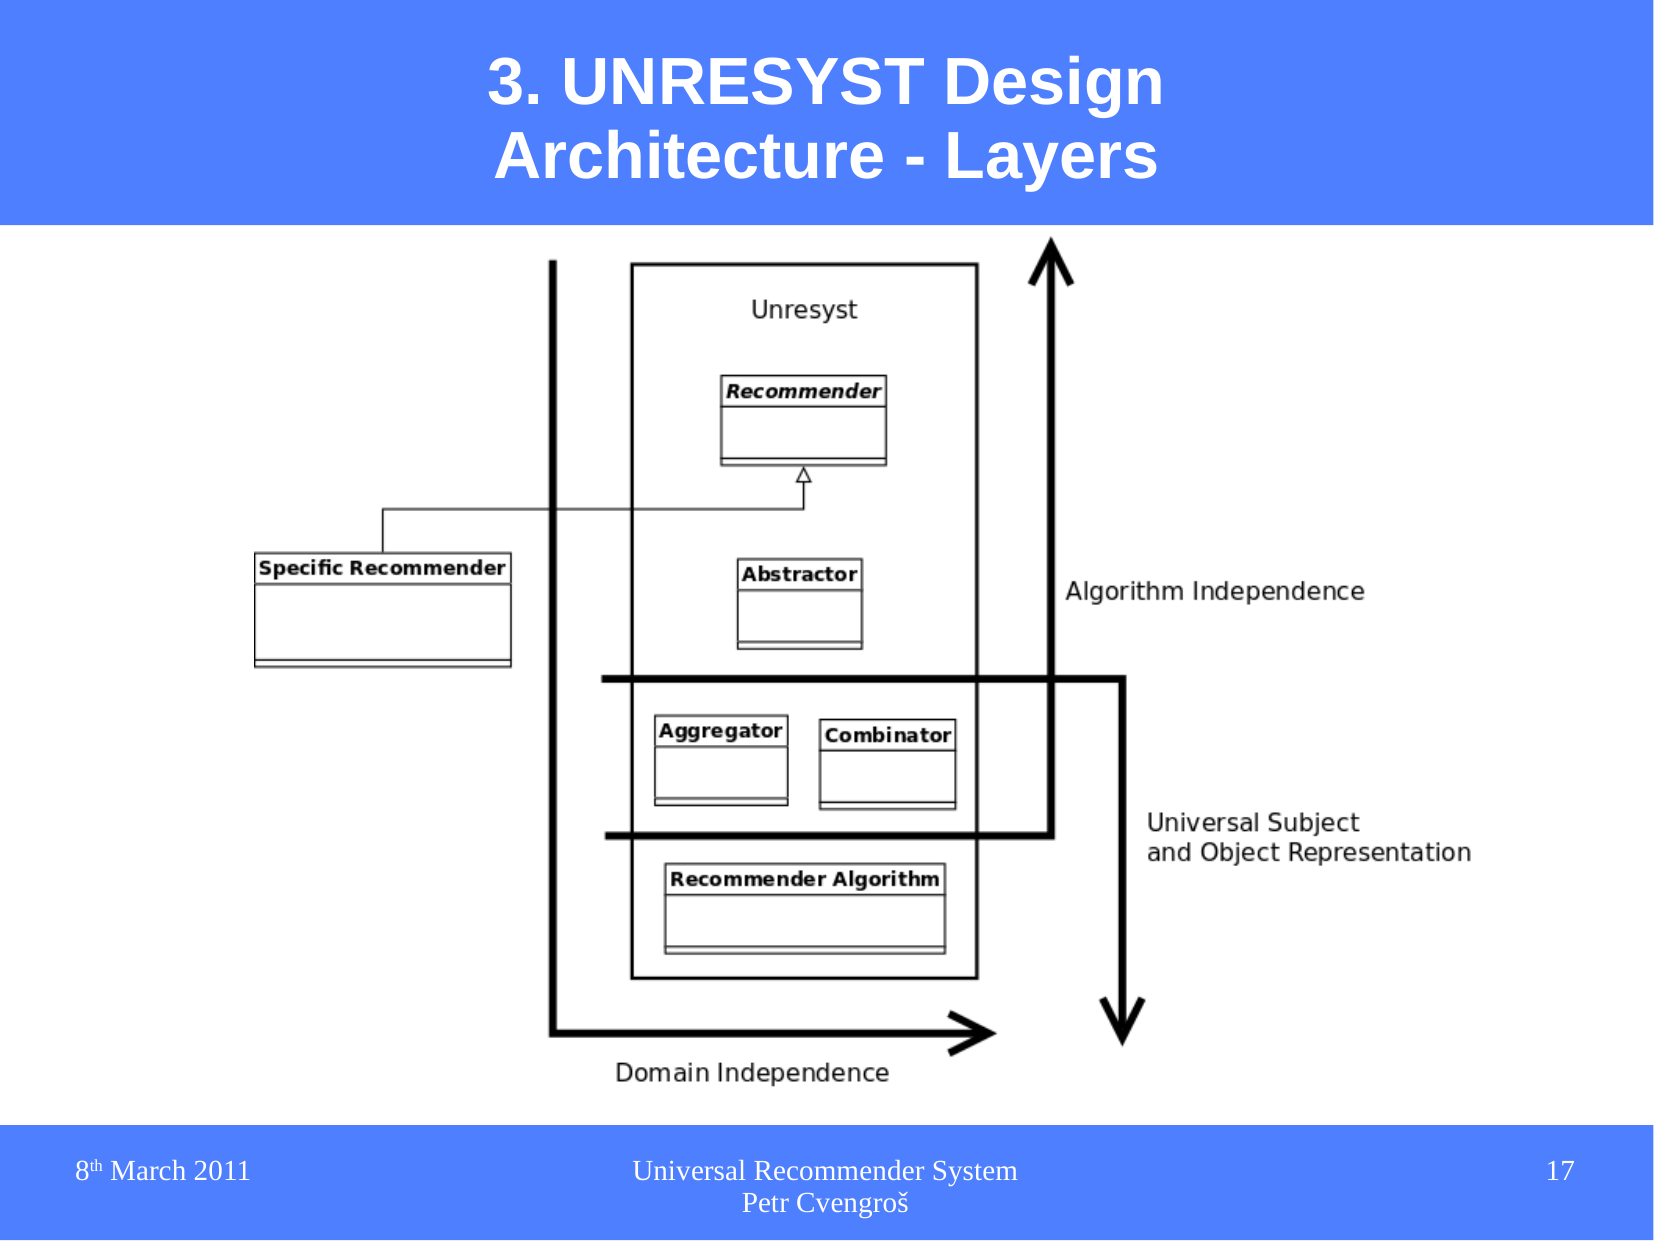

# 3. UNRESYST Design Architecture - Layers
17